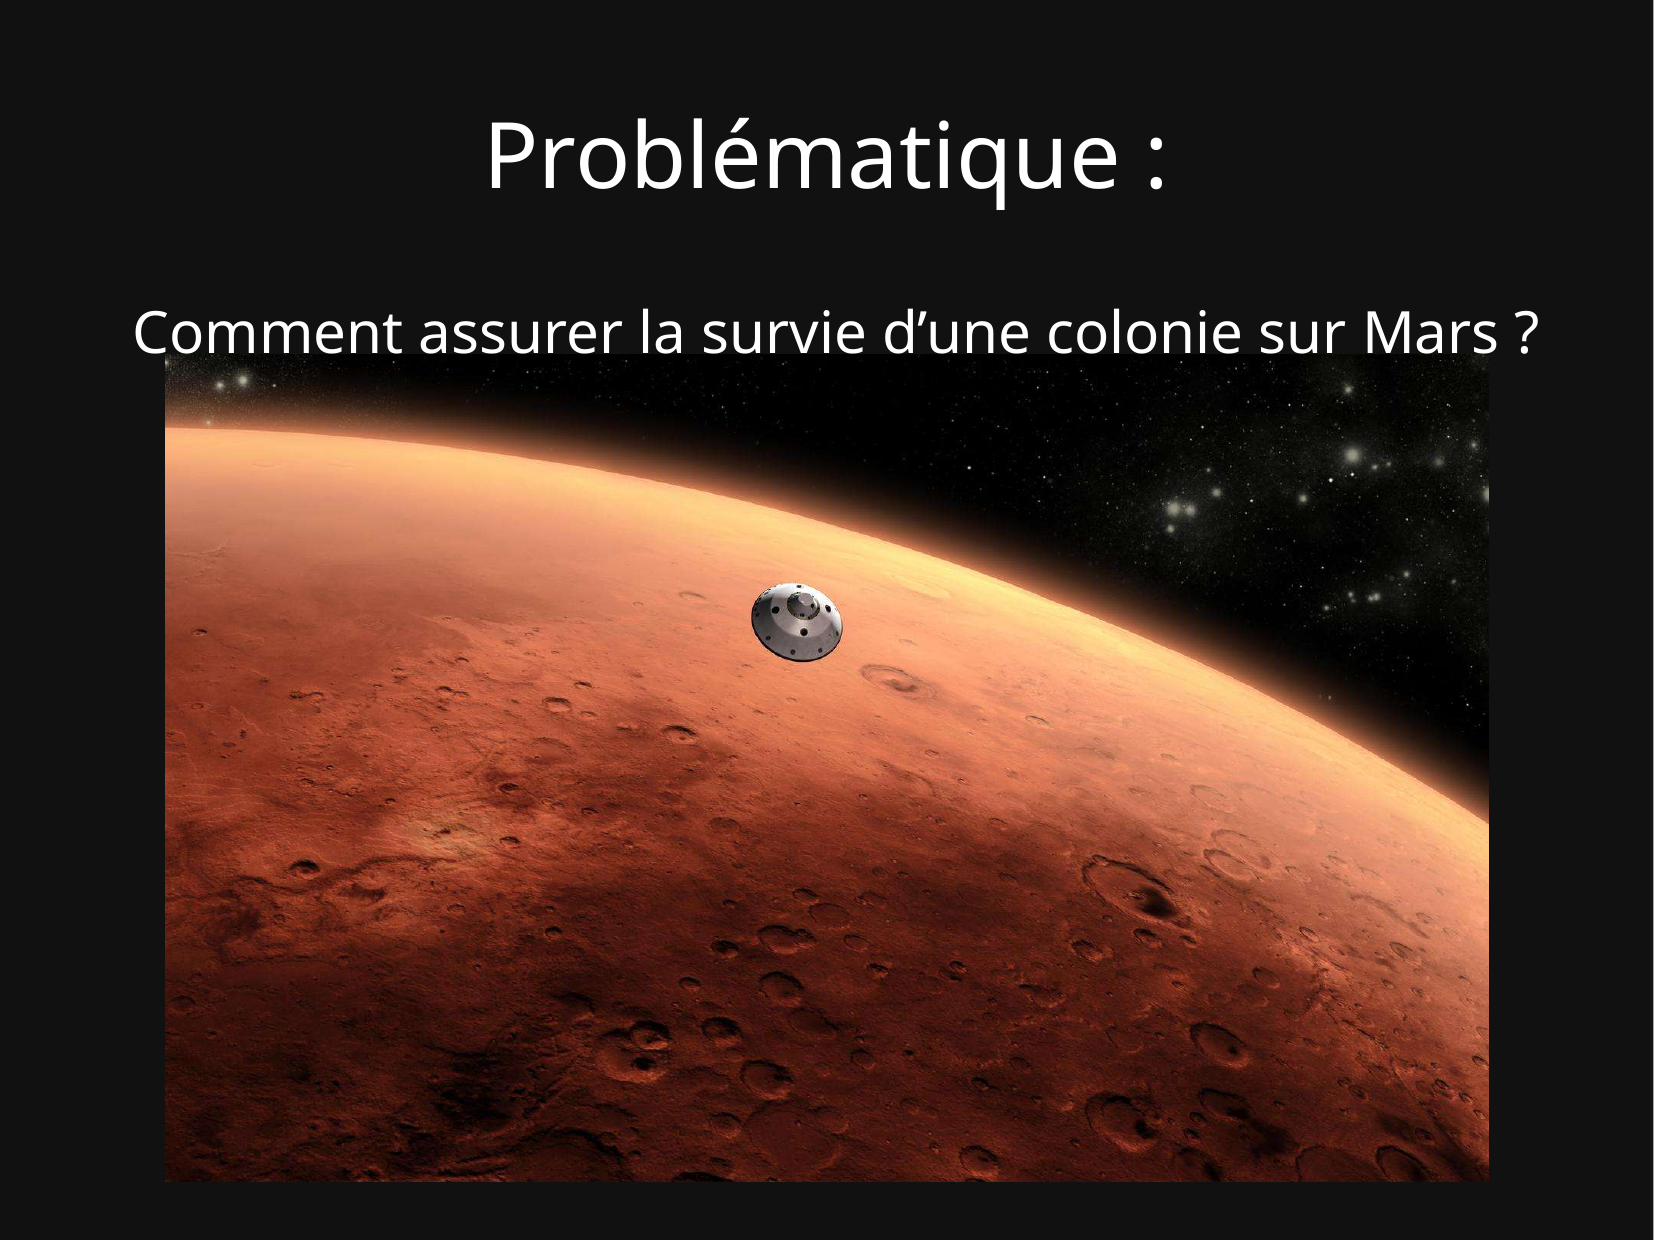

# Problématique :
Comment assurer la survie d’une colonie sur Mars ?